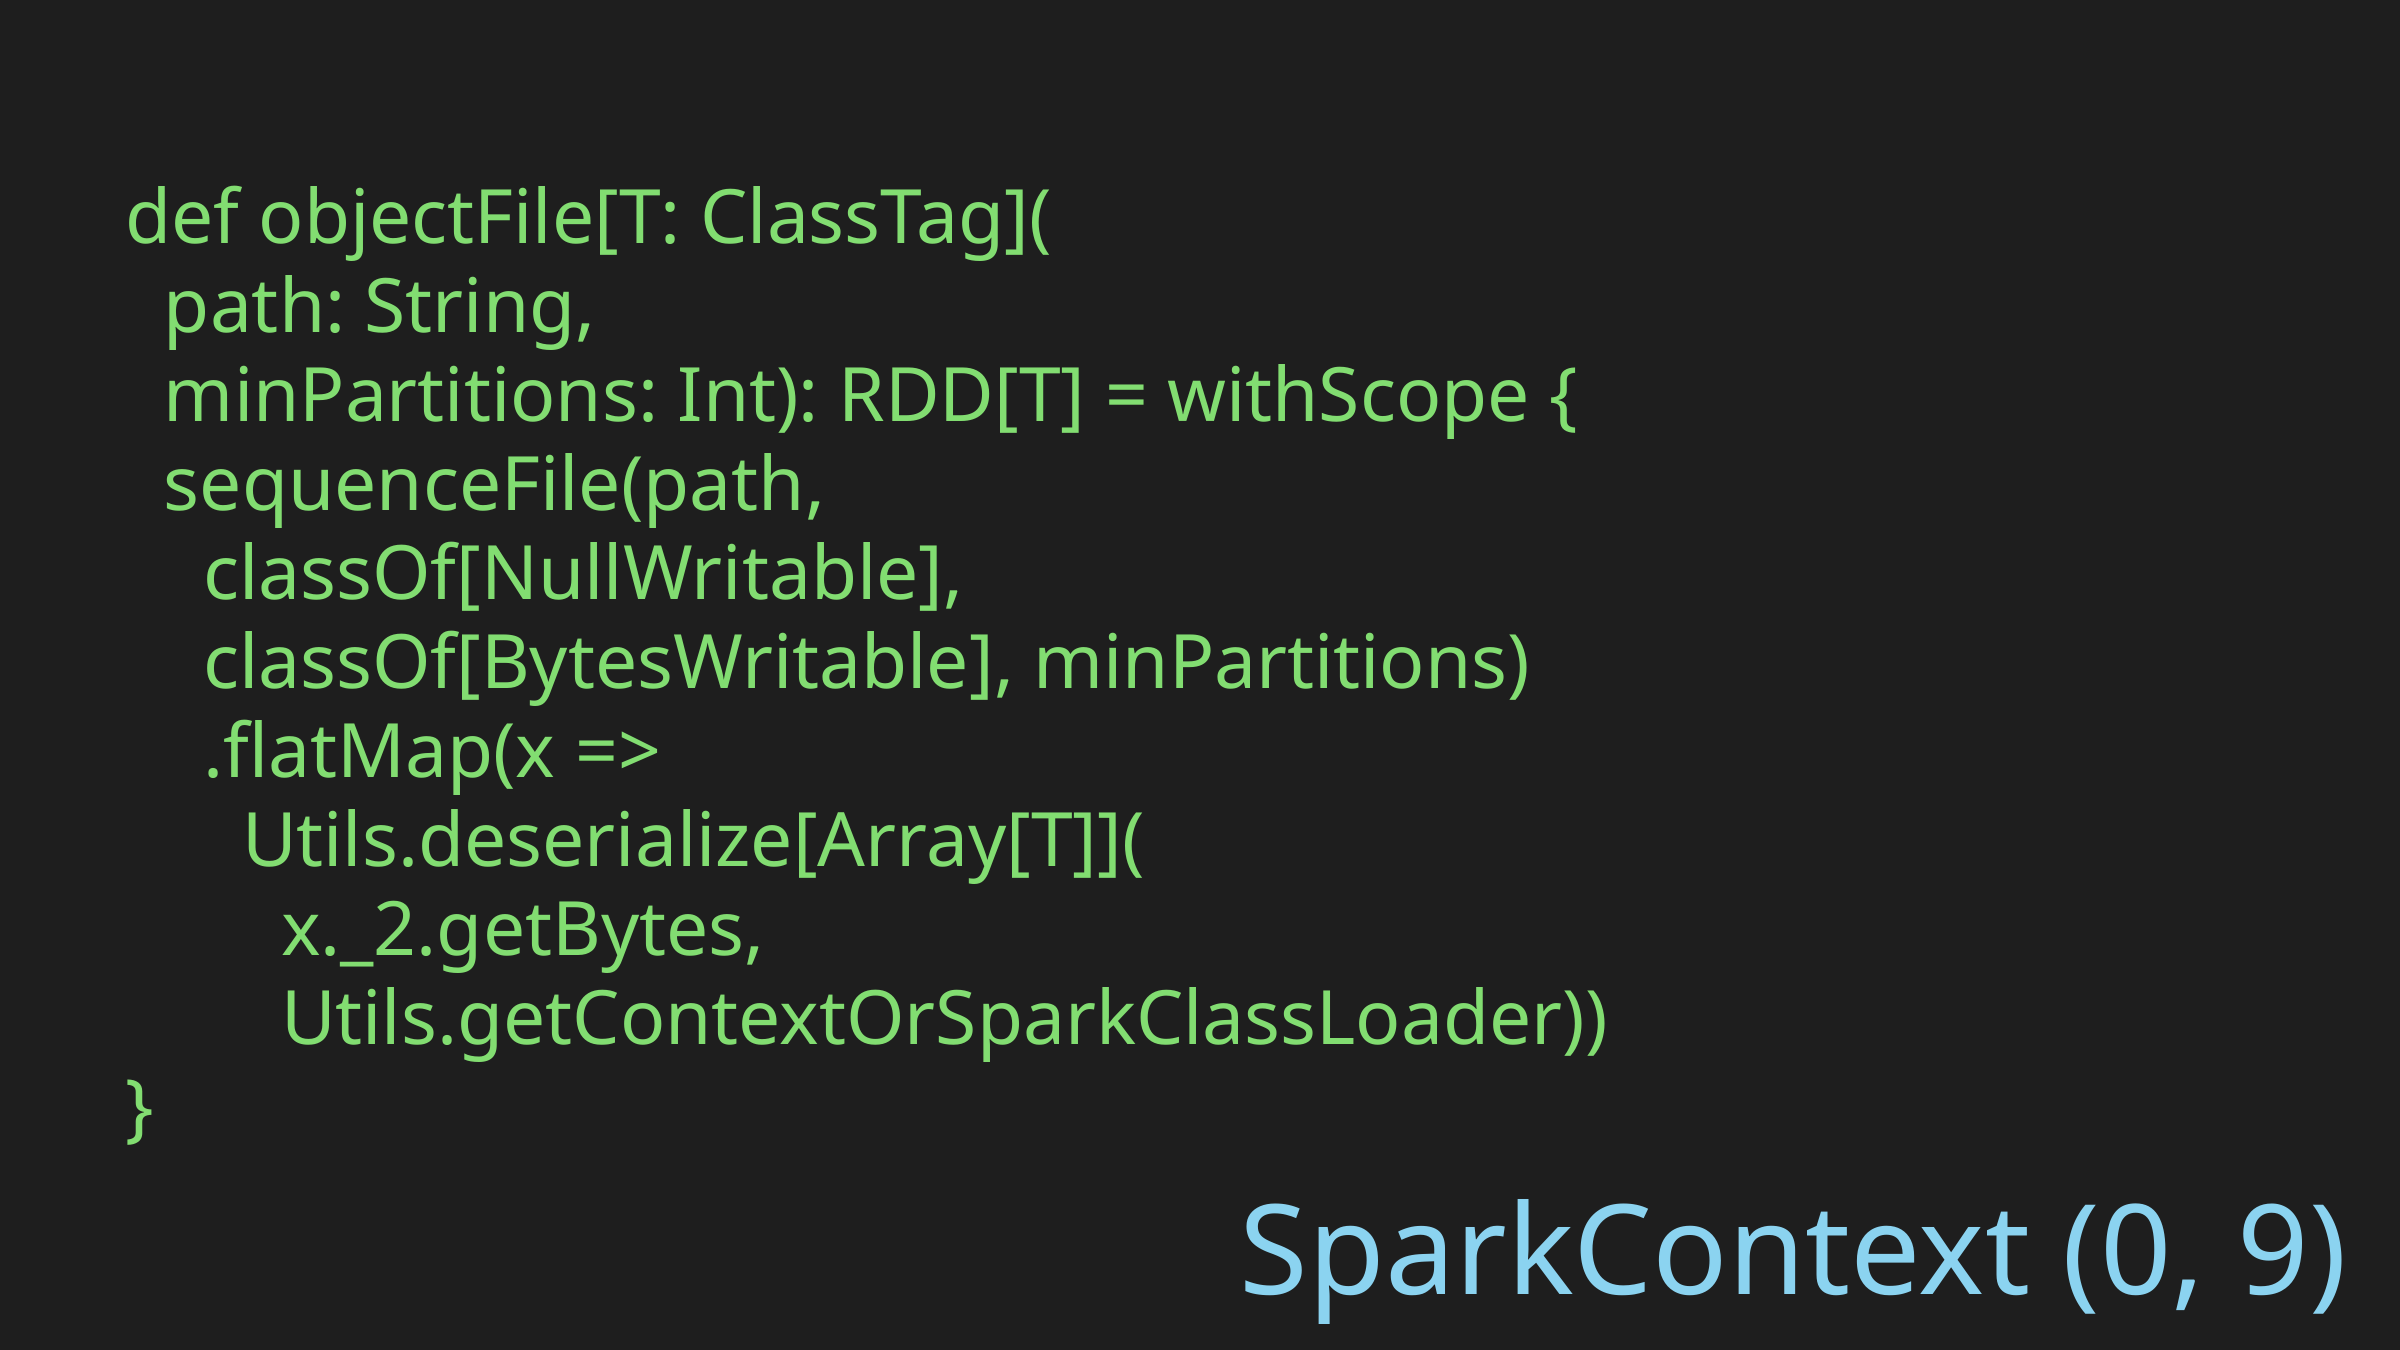

def objectFile[T: ClassTag](
 path: String,
 minPartitions: Int): RDD[T] = withScope {
 sequenceFile(path,
 classOf[NullWritable],
 classOf[BytesWritable], minPartitions)
 .flatMap(x =>
 Utils.deserialize[Array[T]](
 x._2.getBytes,
 Utils.getContextOrSparkClassLoader))
}
SparkContext (0, 9)